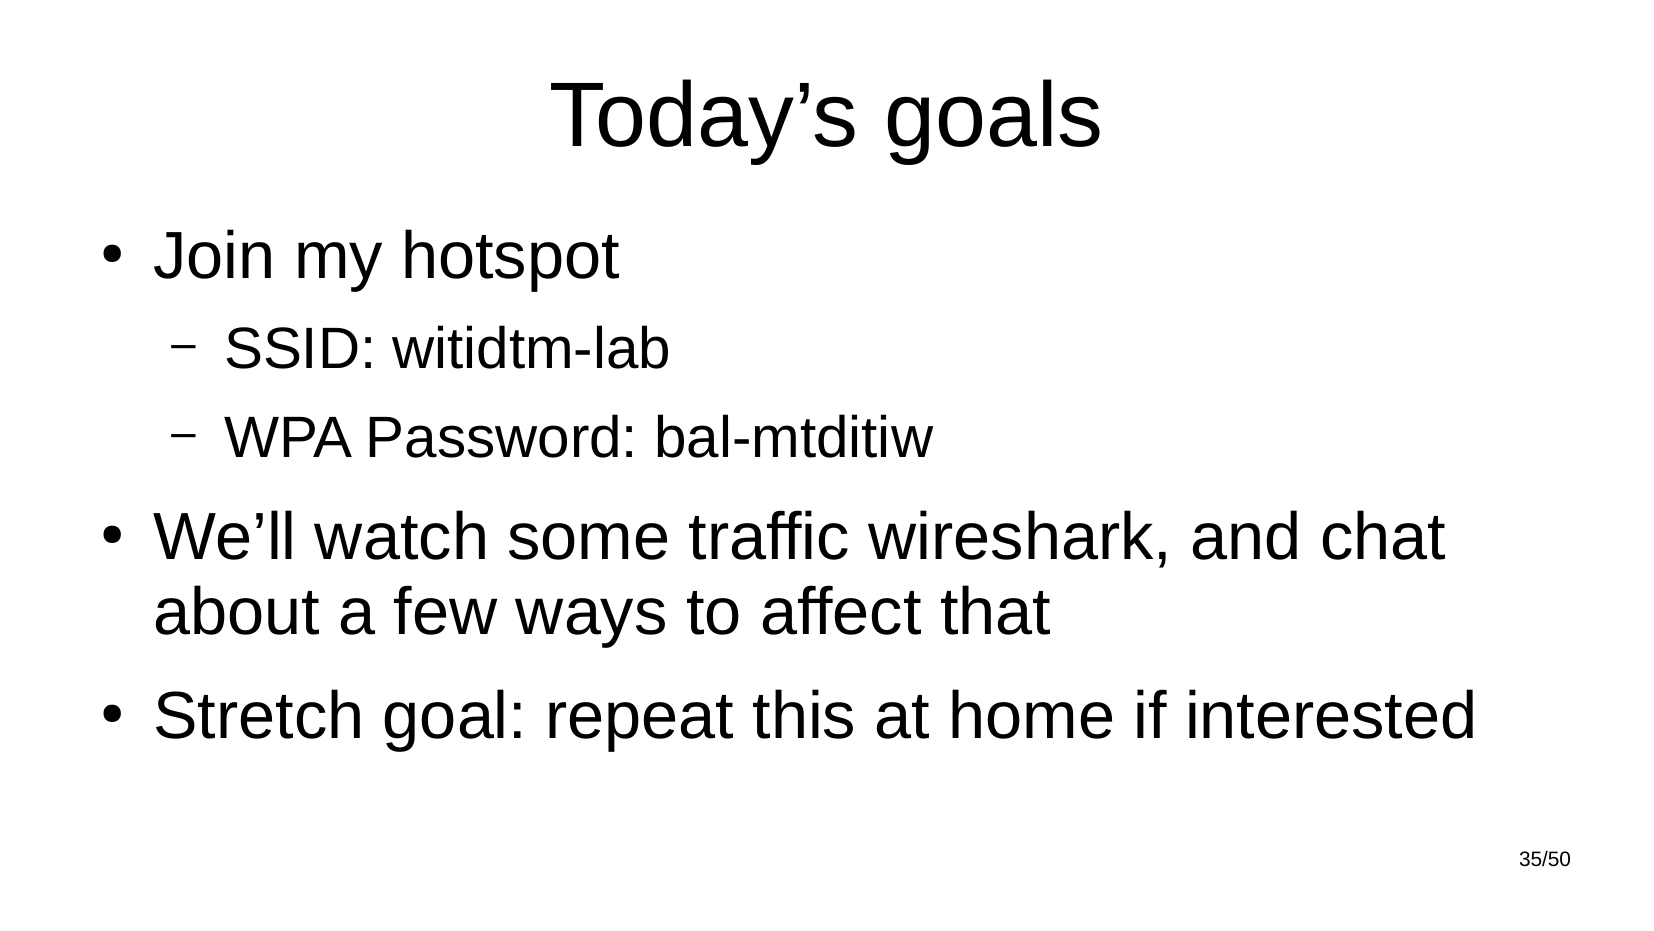

# Today’s goals
Join my hotspot
SSID: witidtm-lab
WPA Password: bal-mtditiw
We’ll watch some traffic wireshark, and chat about a few ways to affect that
Stretch goal: repeat this at home if interested
35